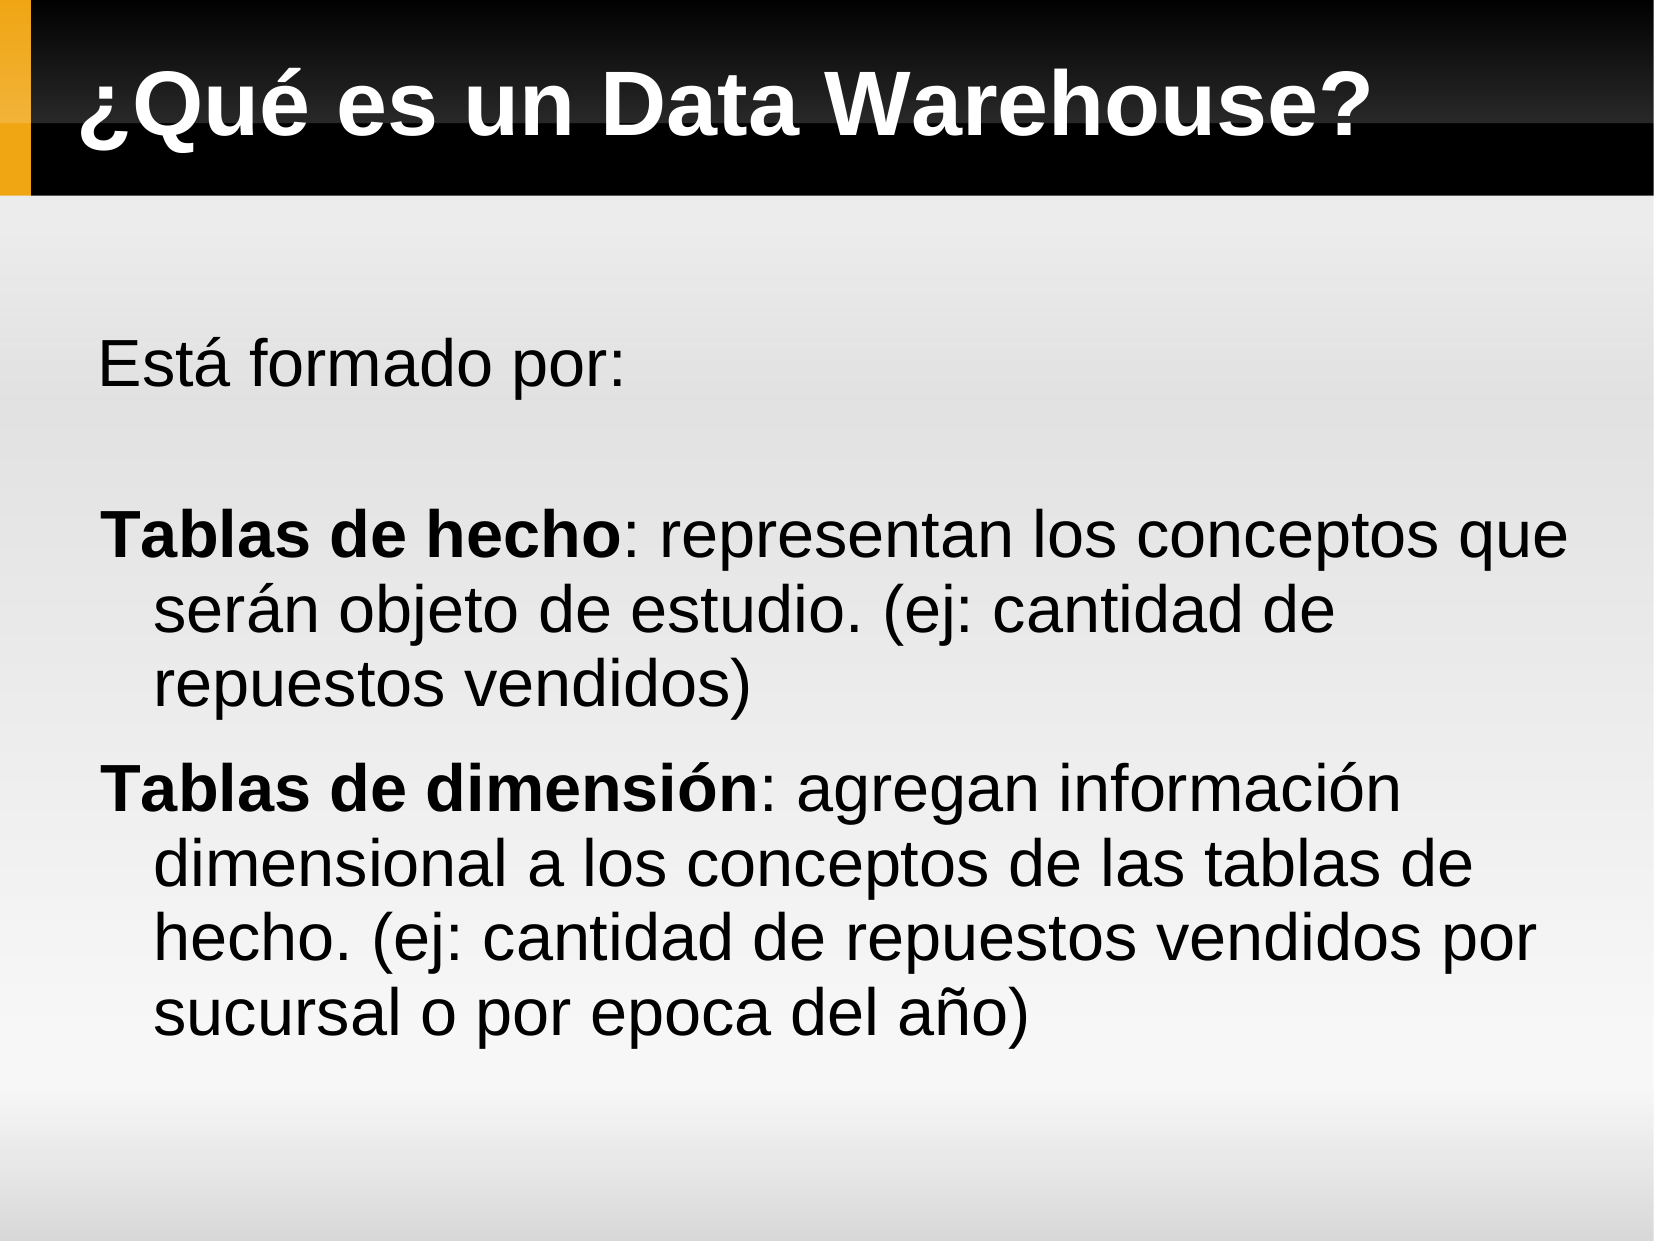

# ¿Qué es un Data Warehouse?
Está formado por:
Tablas de hecho: representan los conceptos que serán objeto de estudio. (ej: cantidad de repuestos vendidos)
Tablas de dimensión: agregan información dimensional a los conceptos de las tablas de hecho. (ej: cantidad de repuestos vendidos por sucursal o por epoca del año)